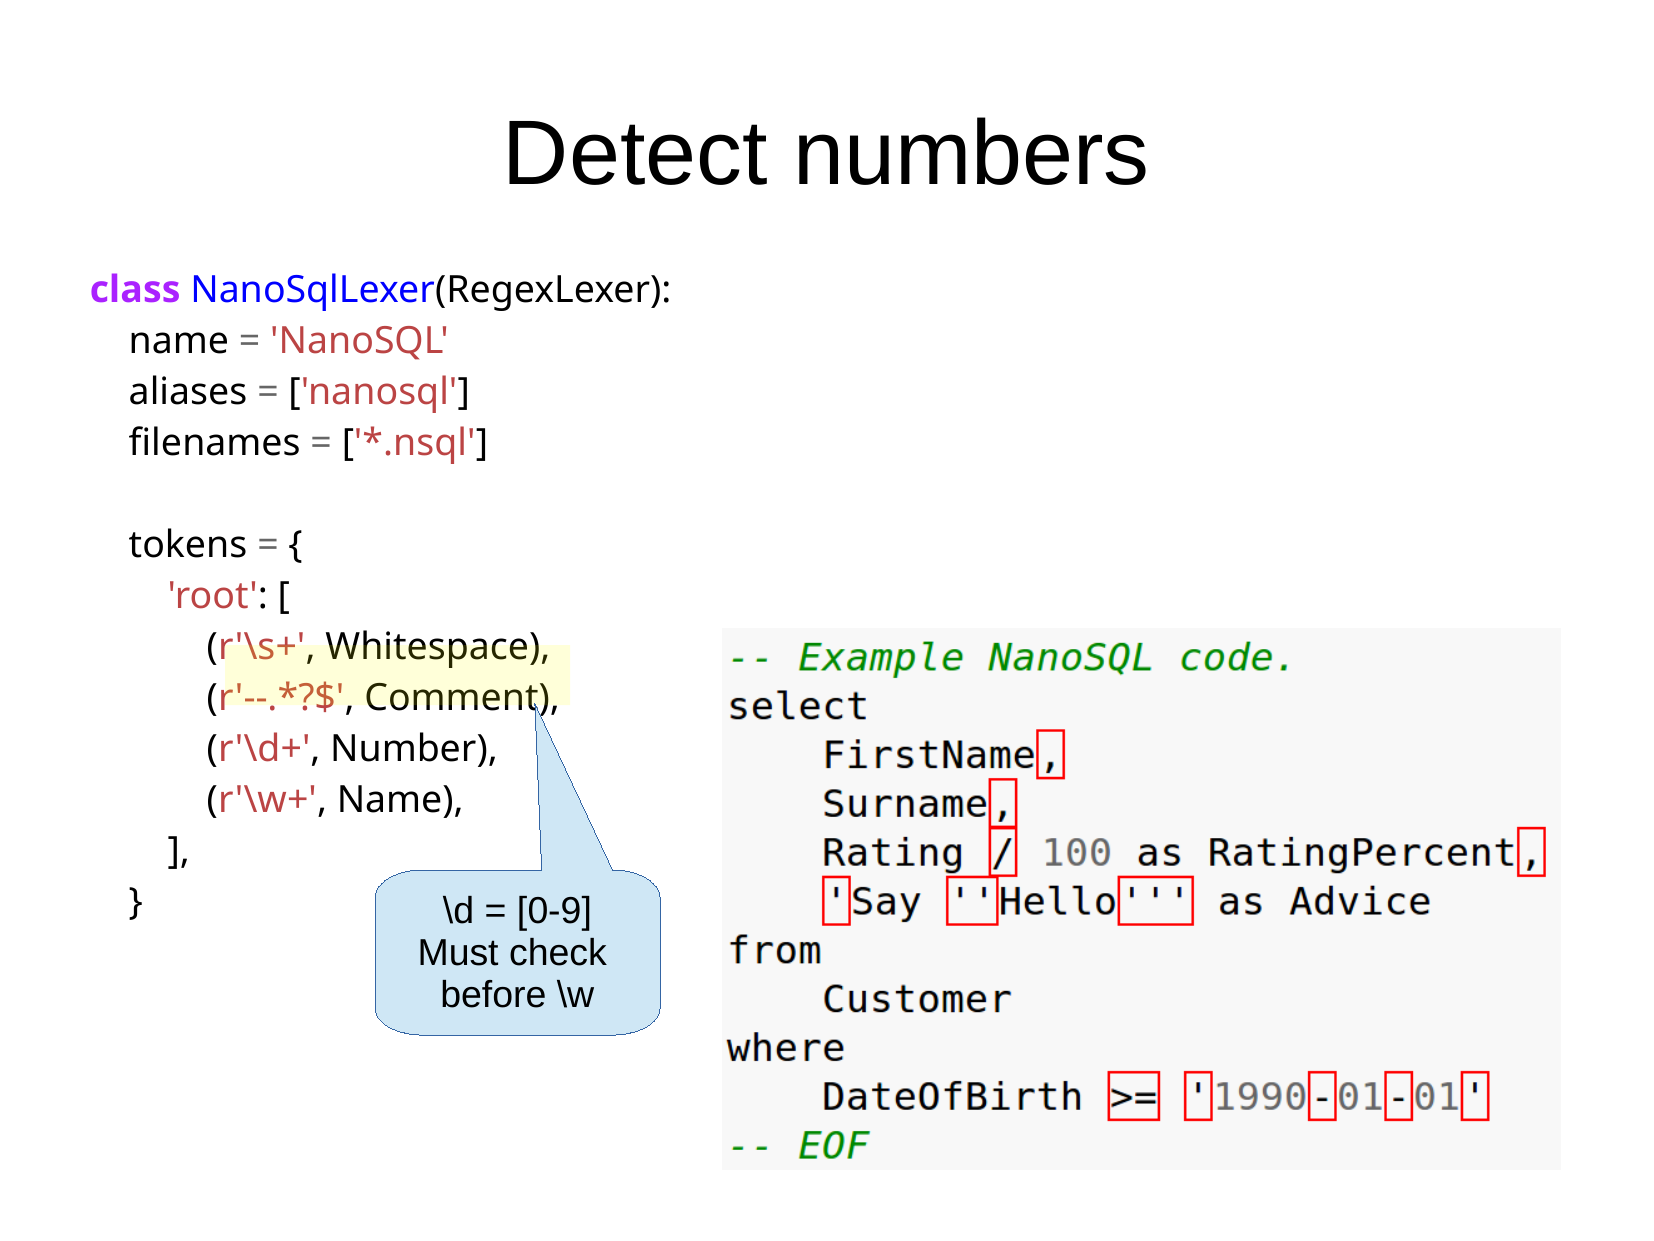

# Detect numbers
class NanoSqlLexer(RegexLexer):
 name = 'NanoSQL'
 aliases = ['nanosql']
 filenames = ['*.nsql']
 tokens = {
 'root': [
 (r'\s+', Whitespace),
 (r'--.*?$', Comment),
 (r'\d+', Number),
 (r'\w+', Name),
 ],
 }
\d = [0-9]
Must check
before \w